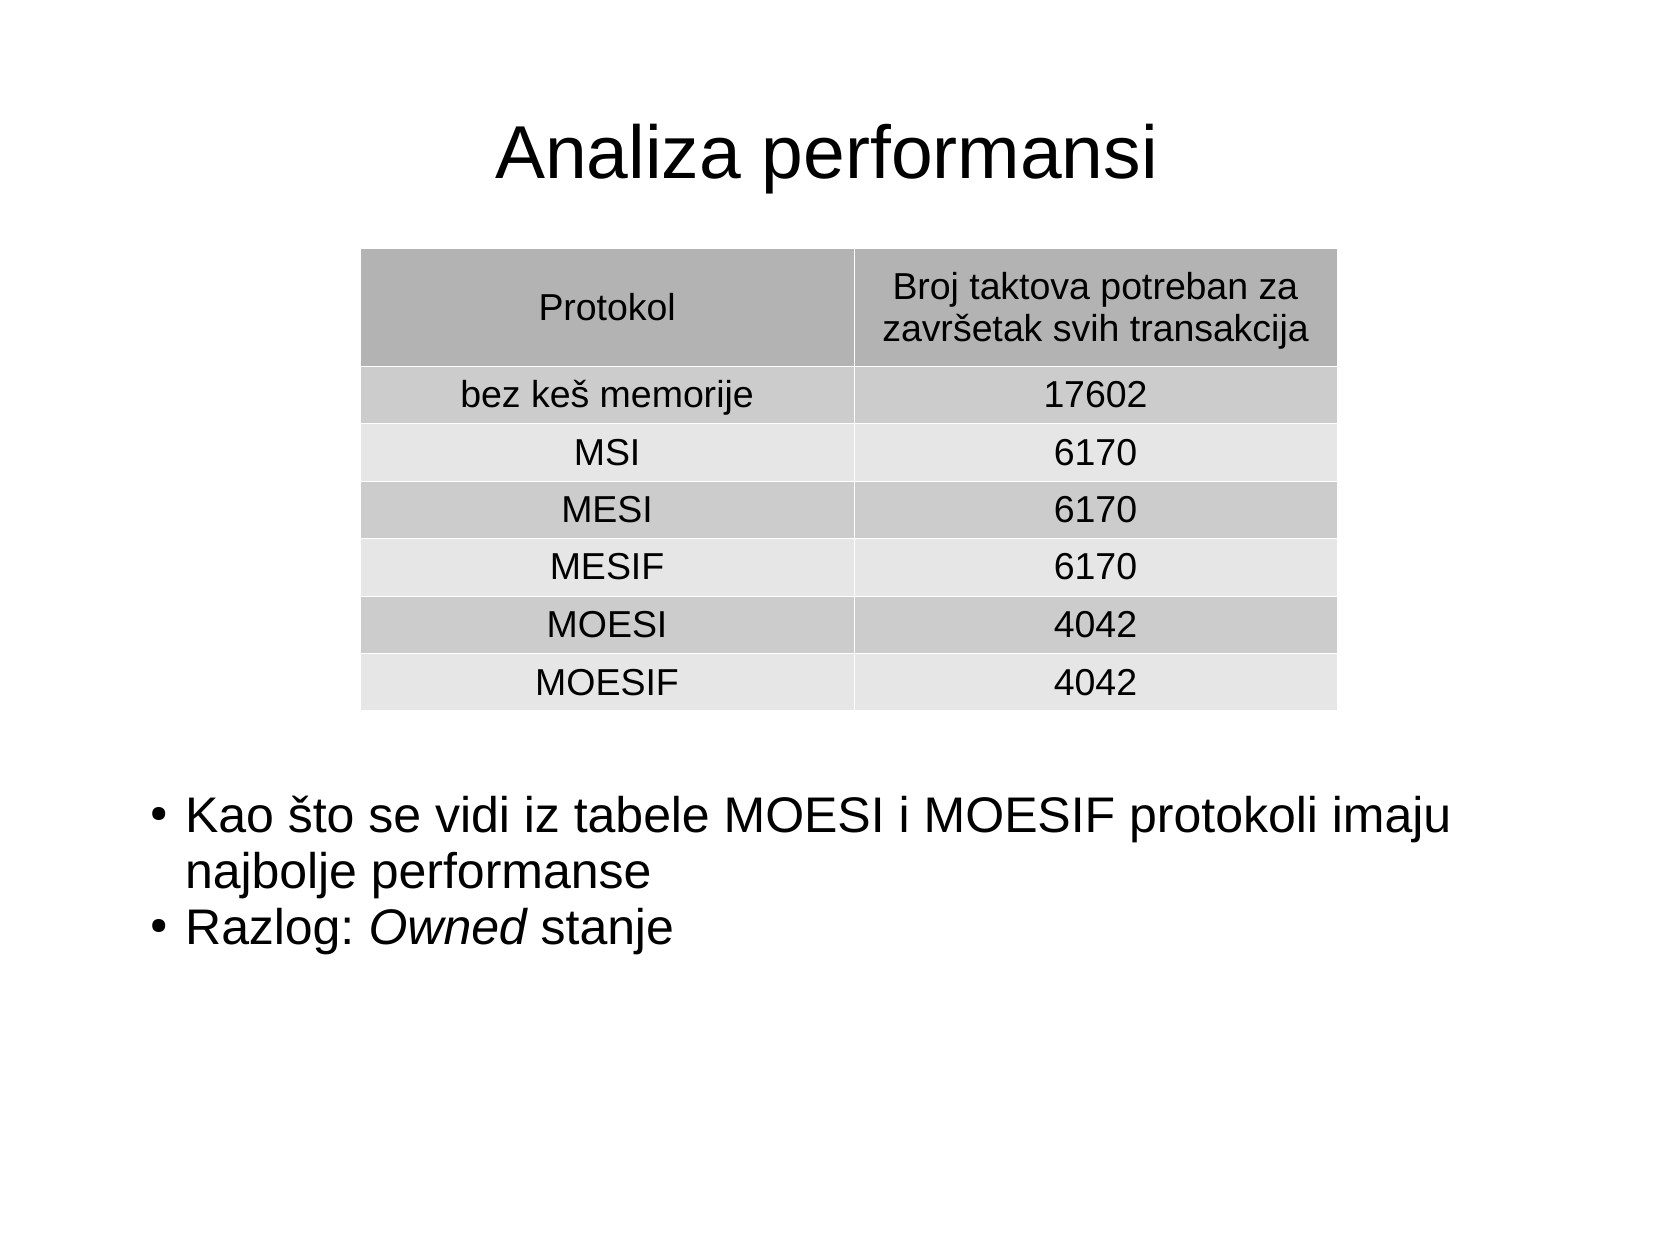

# Analiza performansi
| Protokol | Broj taktova potreban za završetak svih transakcija |
| --- | --- |
| bez keš memorije | 17602 |
| MSI | 6170 |
| MESI | 6170 |
| MESIF | 6170 |
| MOESI | 4042 |
| MOESIF | 4042 |
Kao što se vidi iz tabele MOESI i MOESIF protokoli imaju najbolje performanse
Razlog: Owned stanje